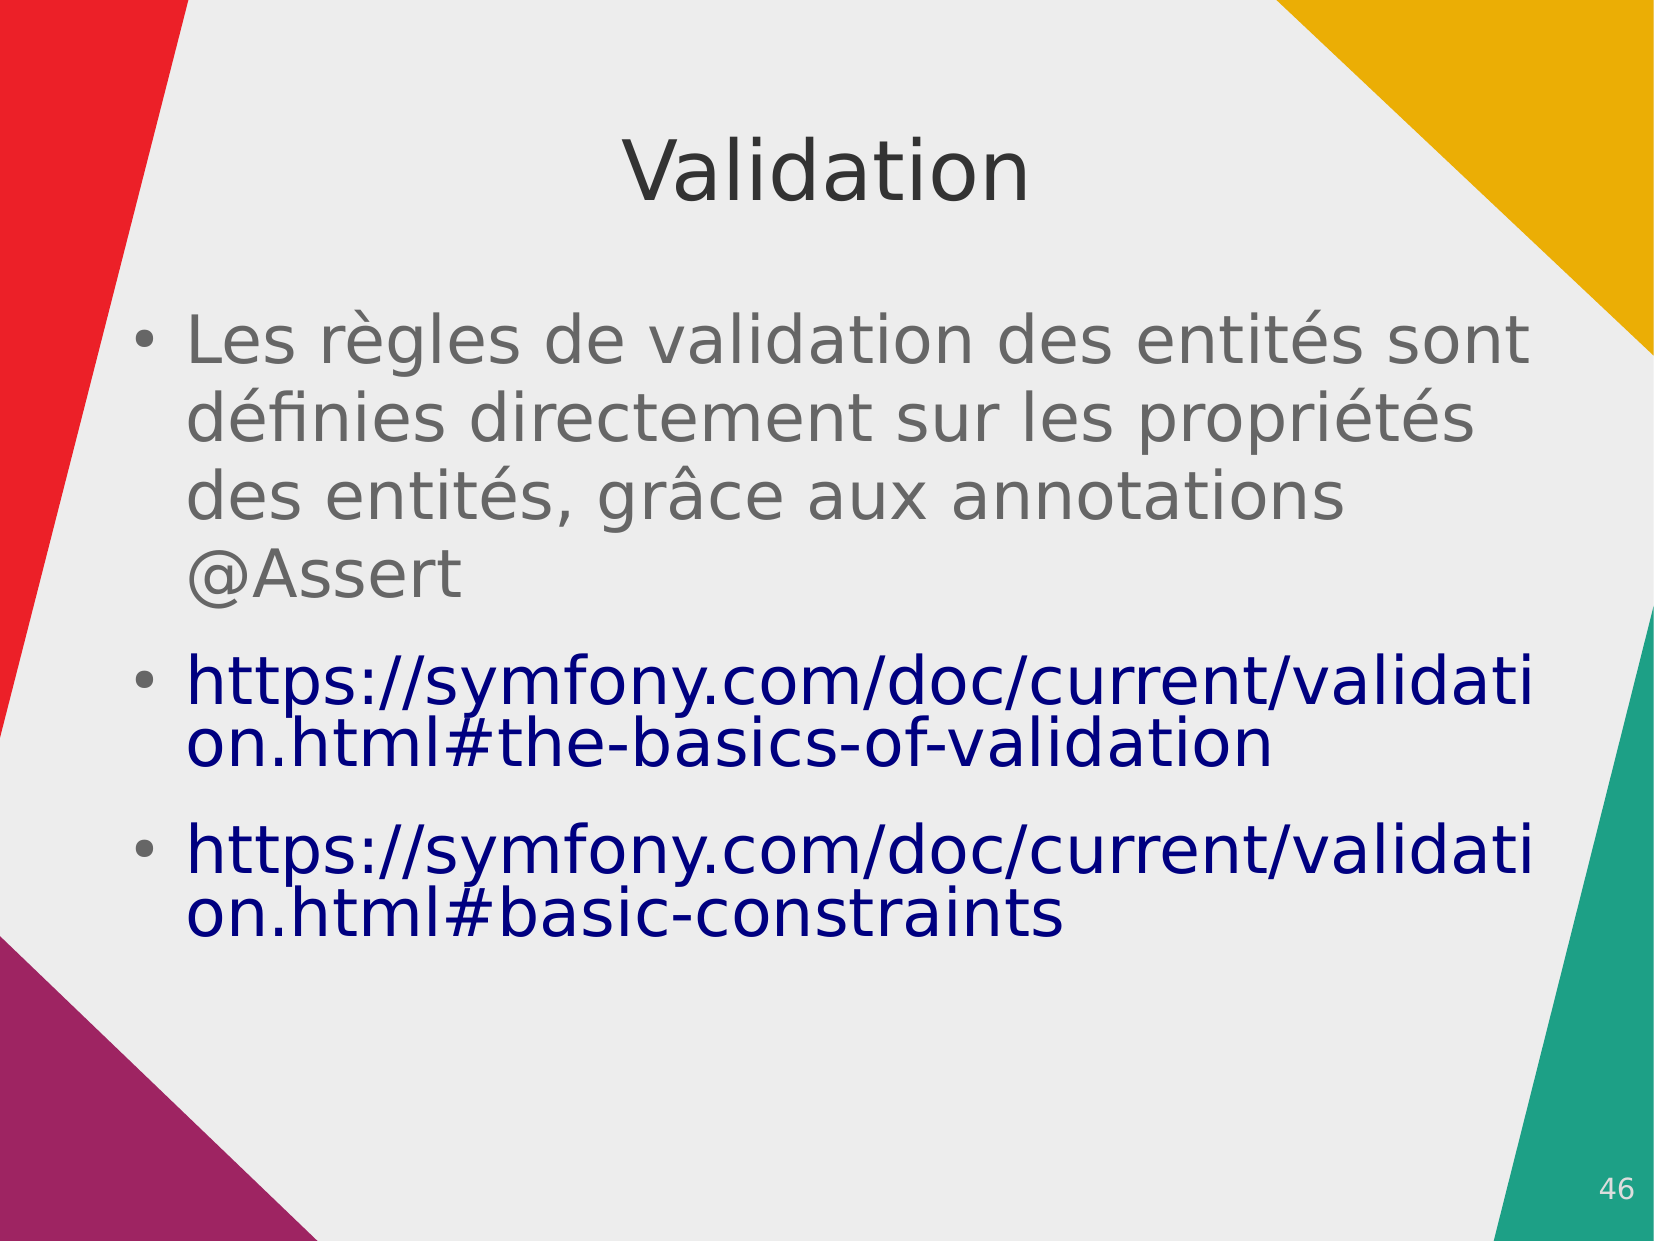

# Validation
Les règles de validation des entités sont définies directement sur les propriétés des entités, grâce aux annotations @Assert
https://symfony.com/doc/current/validation.html#the-basics-of-validation
https://symfony.com/doc/current/validation.html#basic-constraints
46